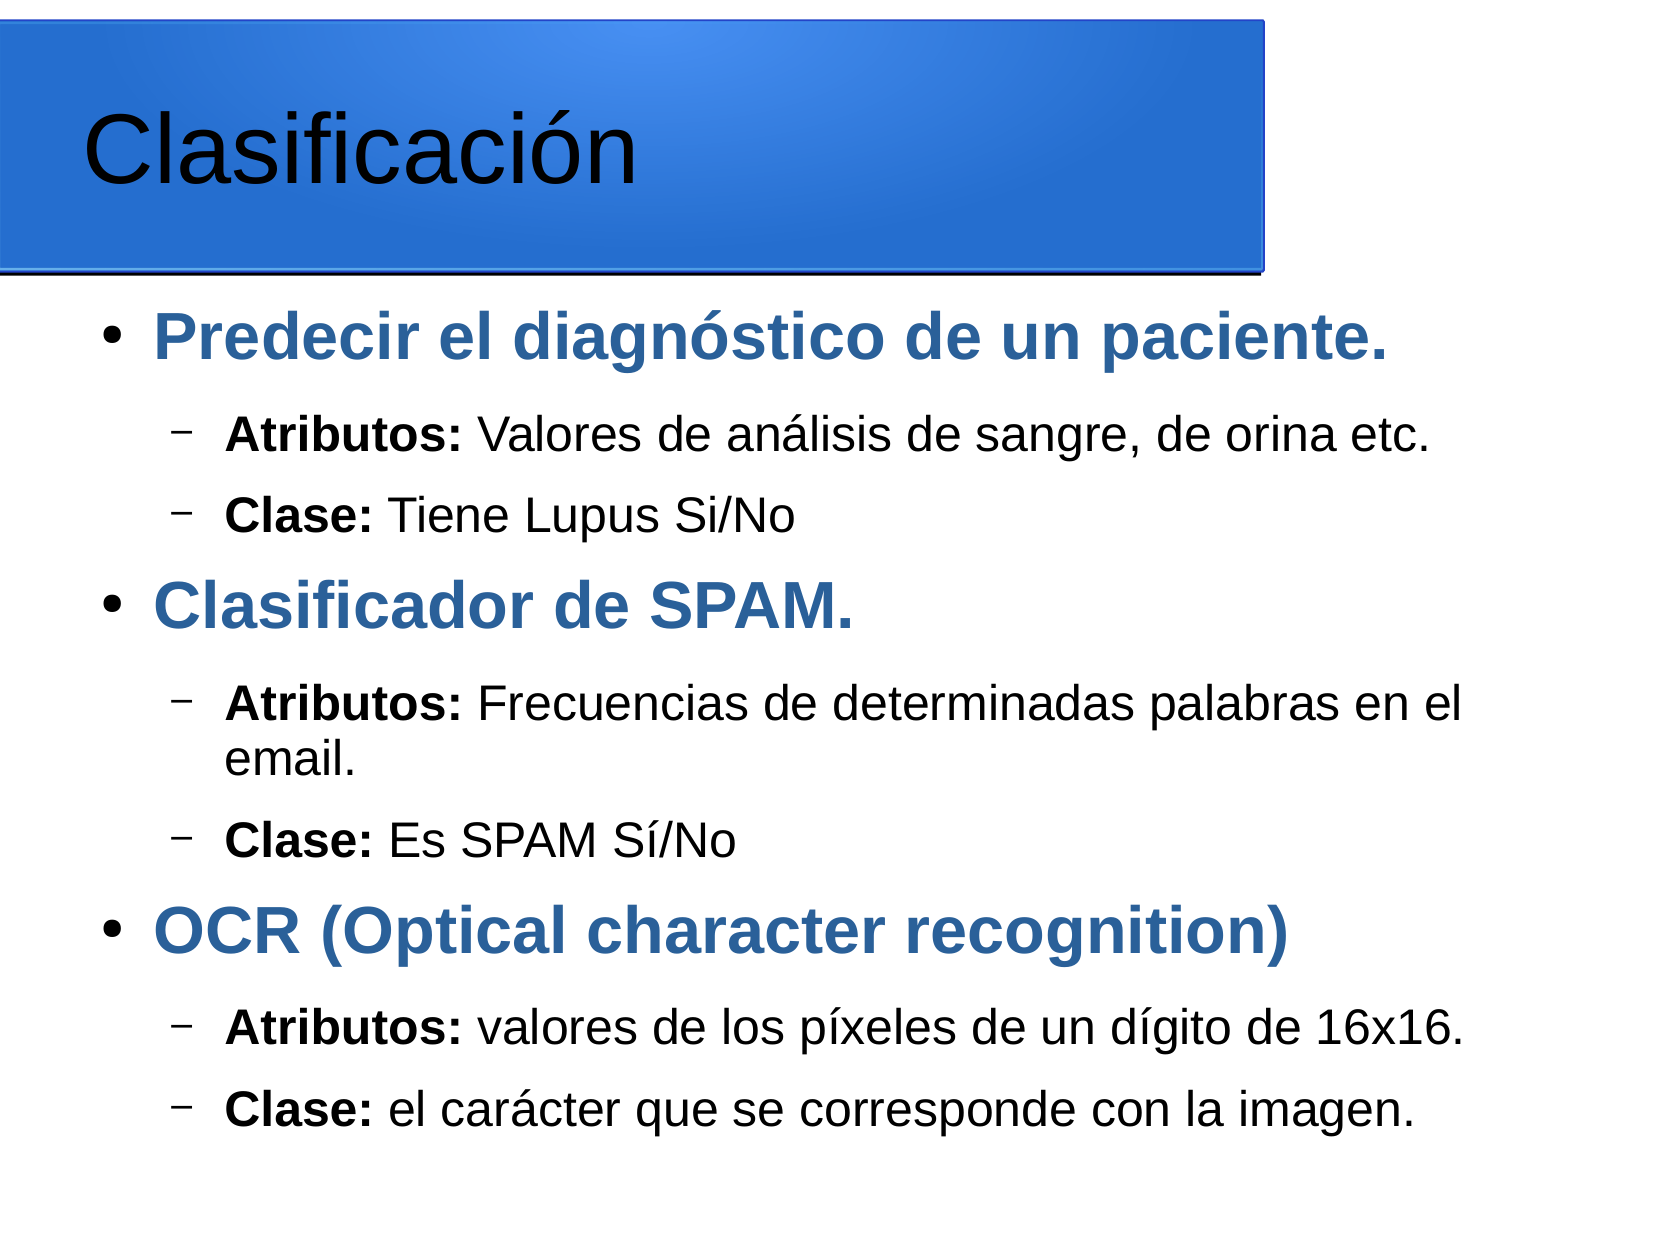

# Clasificación
Predecir el diagnóstico de un paciente.
Atributos: Valores de análisis de sangre, de orina etc.
Clase: Tiene Lupus Si/No
Clasificador de SPAM.
Atributos: Frecuencias de determinadas palabras en el email.
Clase: Es SPAM Sí/No
OCR (Optical character recognition)
Atributos: valores de los píxeles de un dígito de 16x16.
Clase: el carácter que se corresponde con la imagen.